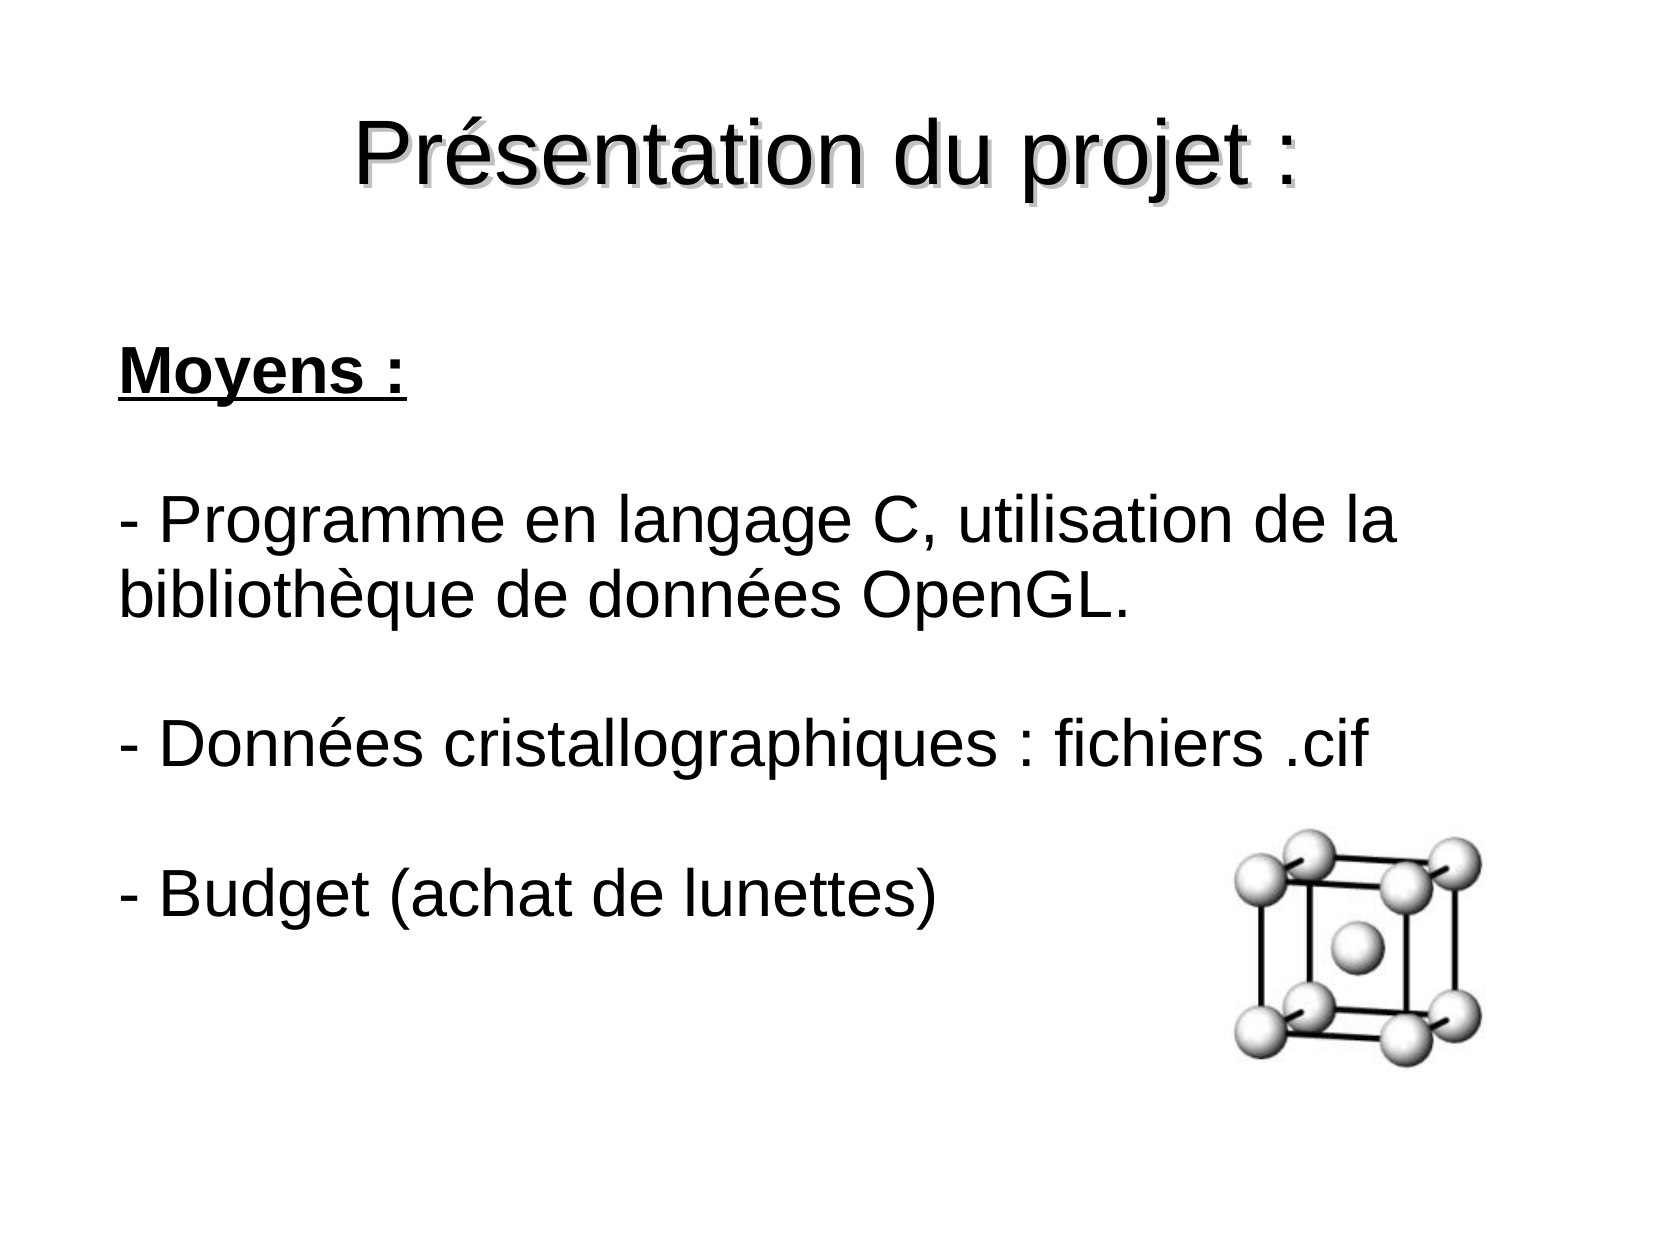

# Présentation du projet :
Moyens :
- Programme en langage C, utilisation de la bibliothèque de données OpenGL.
- Données cristallographiques : fichiers .cif
- Budget (achat de lunettes)